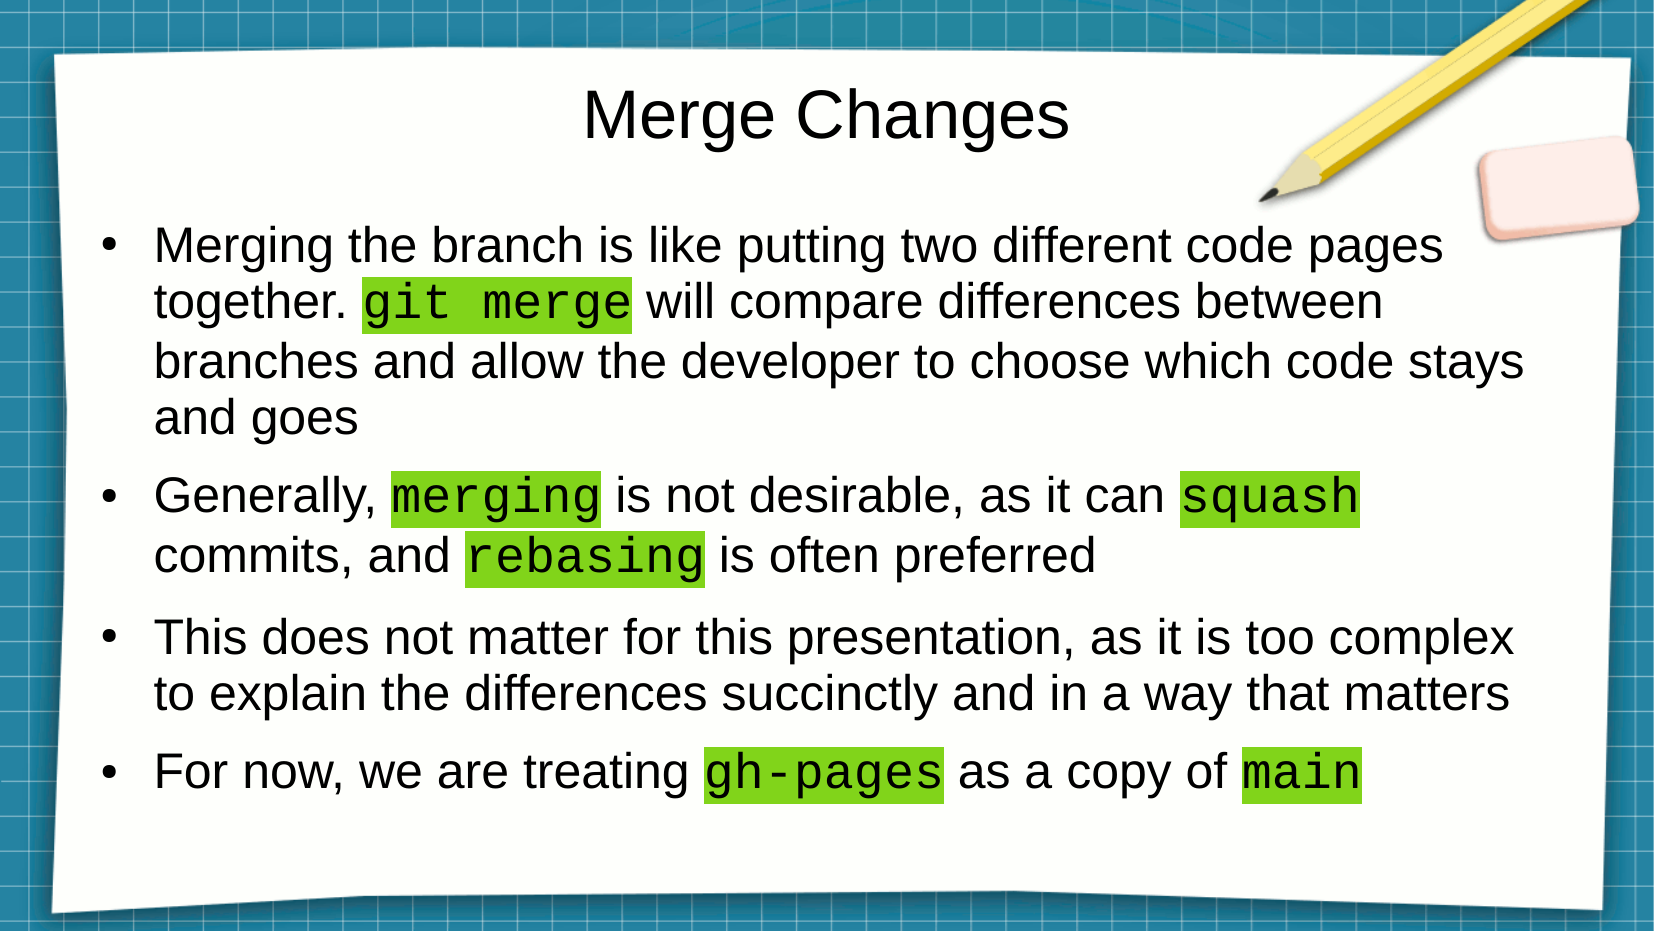

# Merge Changes
Merging the branch is like putting two different code pages together. git merge will compare differences between branches and allow the developer to choose which code stays and goes
Generally, merging is not desirable, as it can squash commits, and rebasing is often preferred
This does not matter for this presentation, as it is too complex to explain the differences succinctly and in a way that matters
For now, we are treating gh-pages as a copy of main